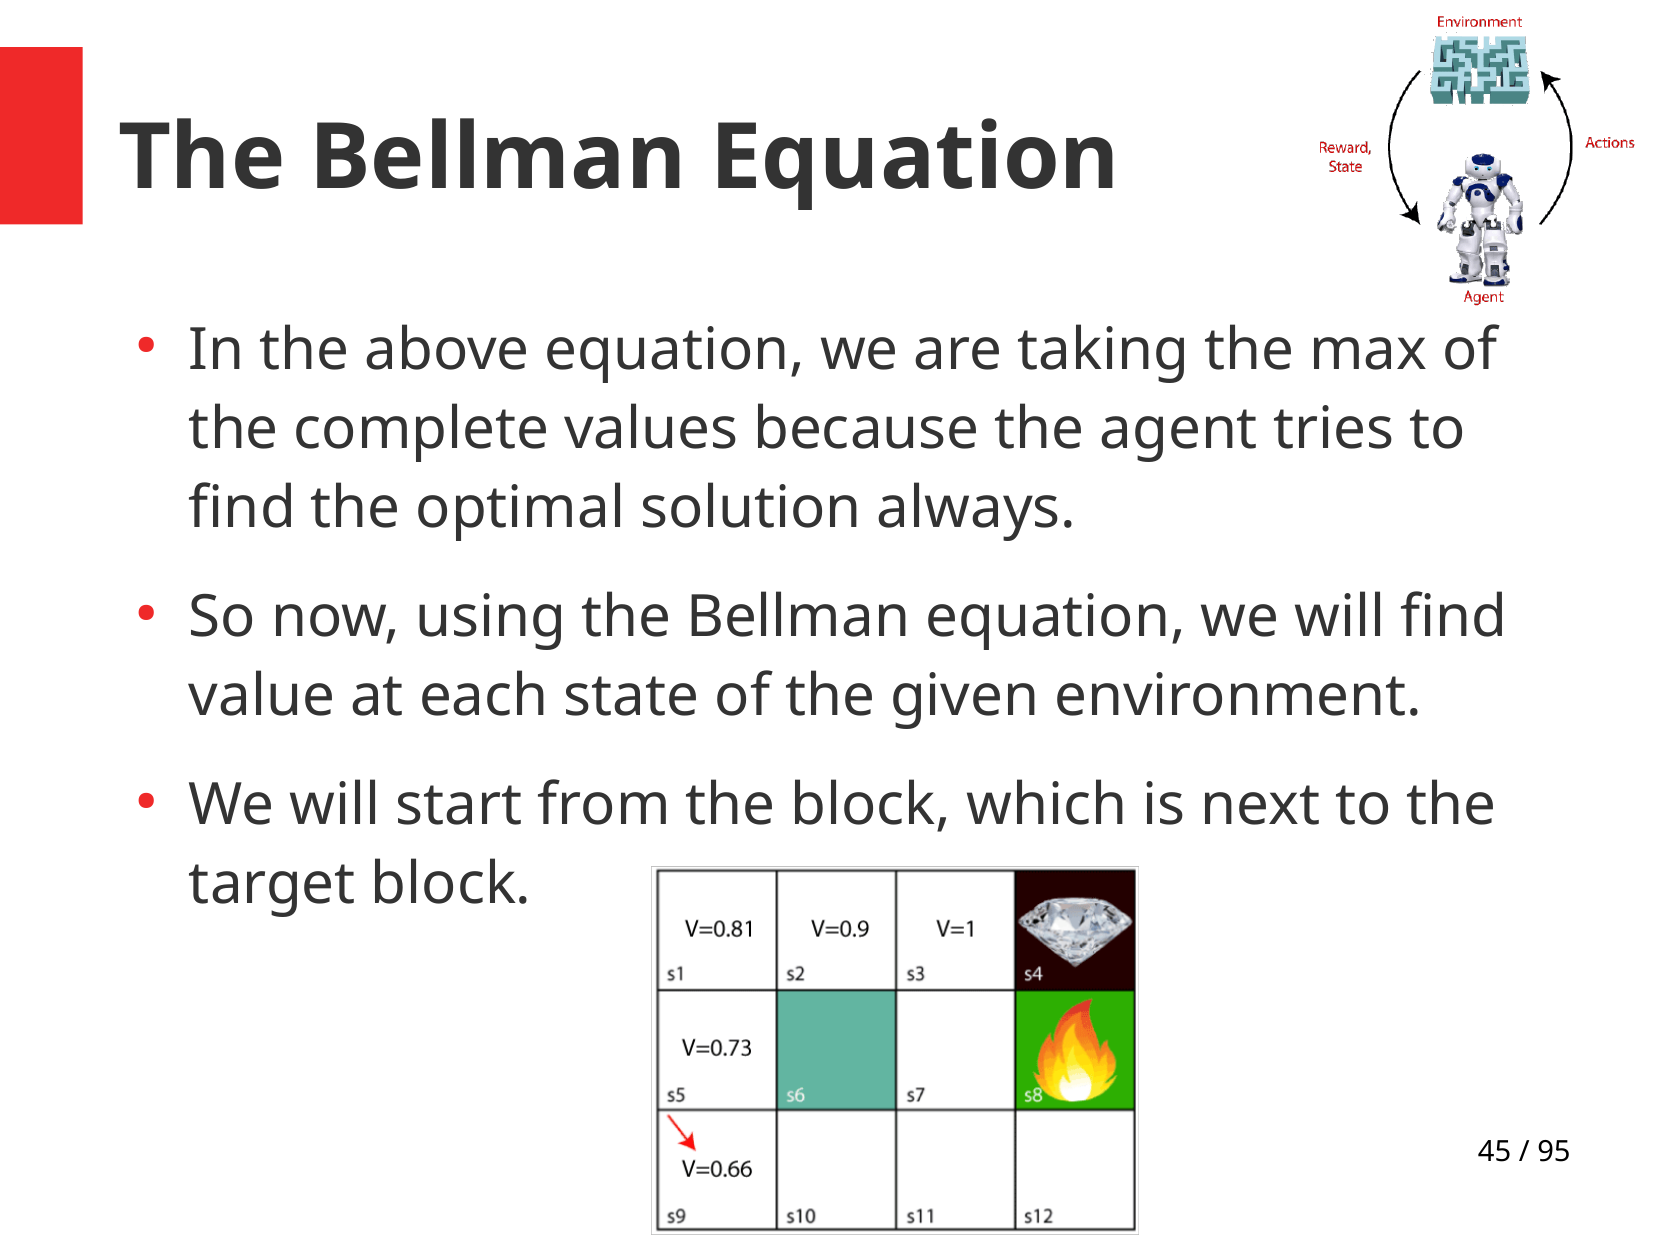

# The Bellman Equation
In the above equation, we are taking the max of the complete values because the agent tries to find the optimal solution always.
So now, using the Bellman equation, we will find value at each state of the given environment.
We will start from the block, which is next to the target block.
45